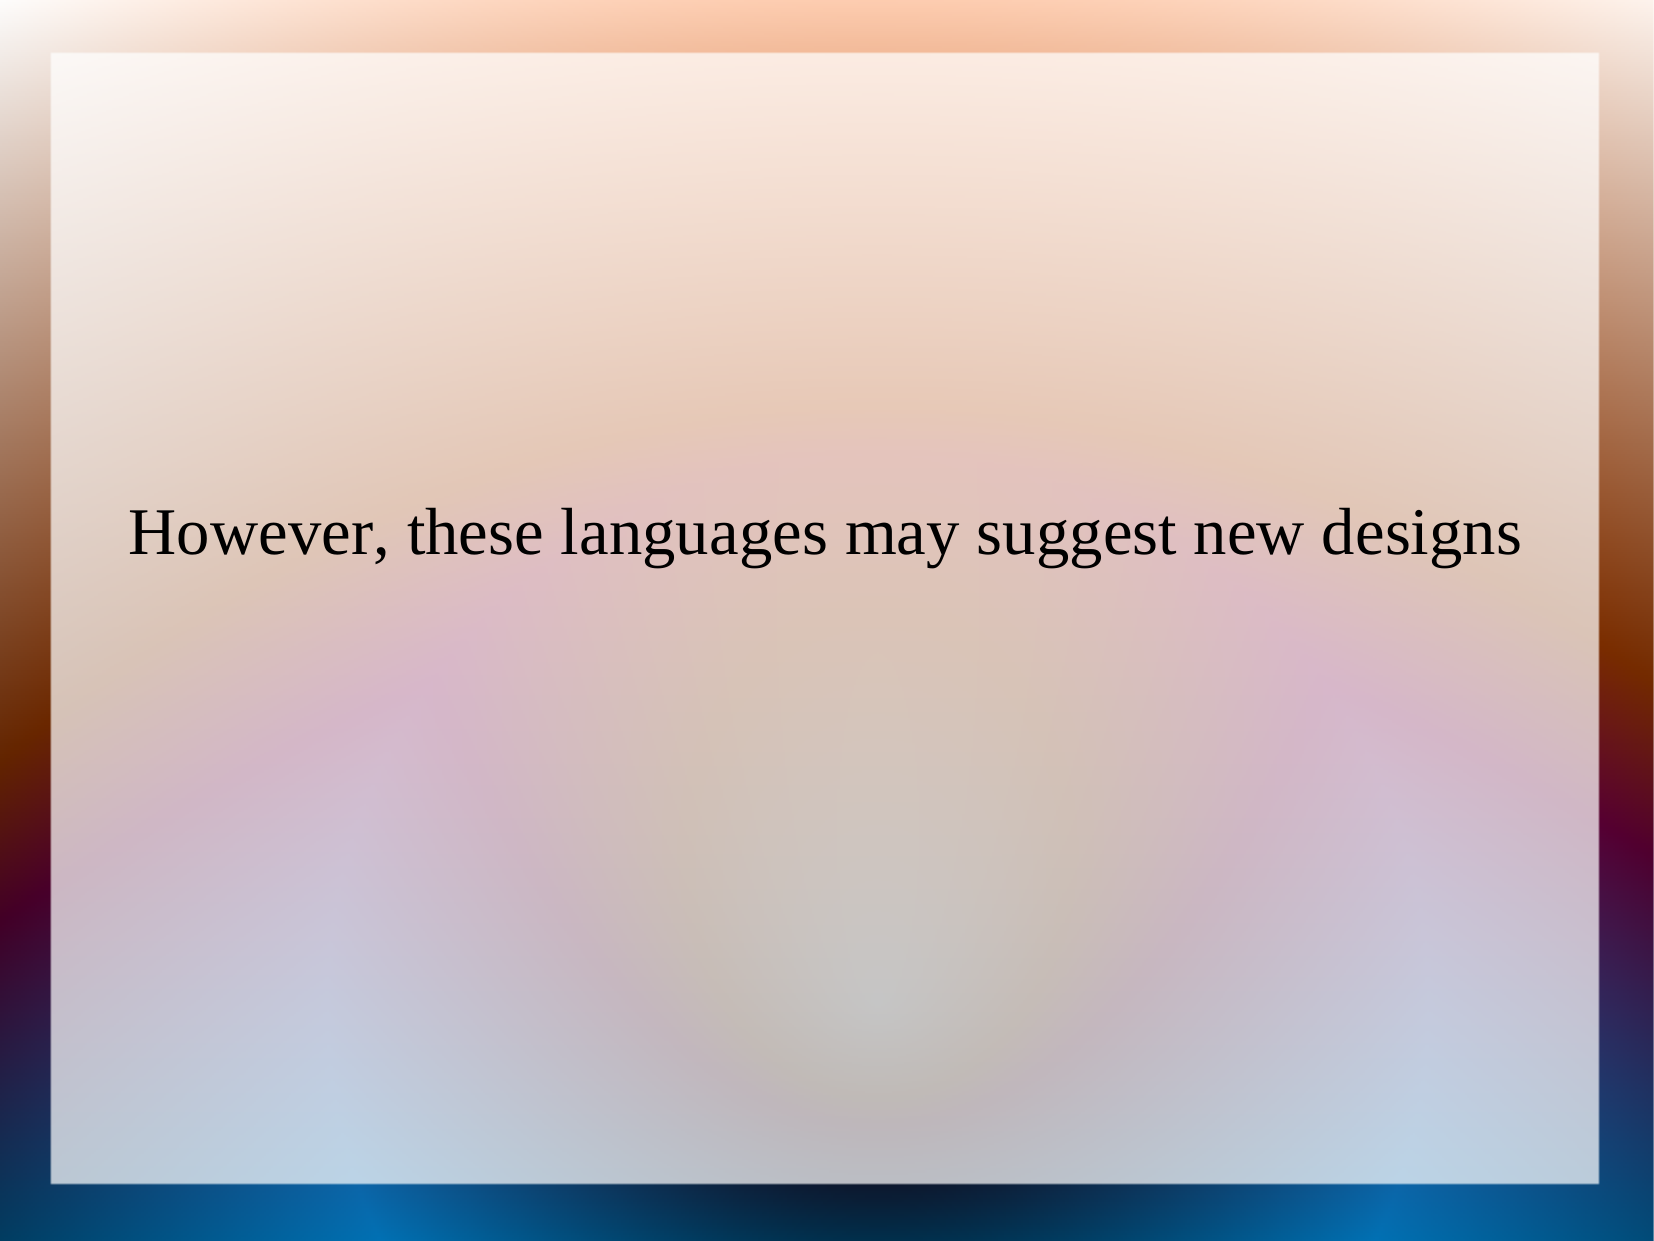

# However, these languages may suggest new designs